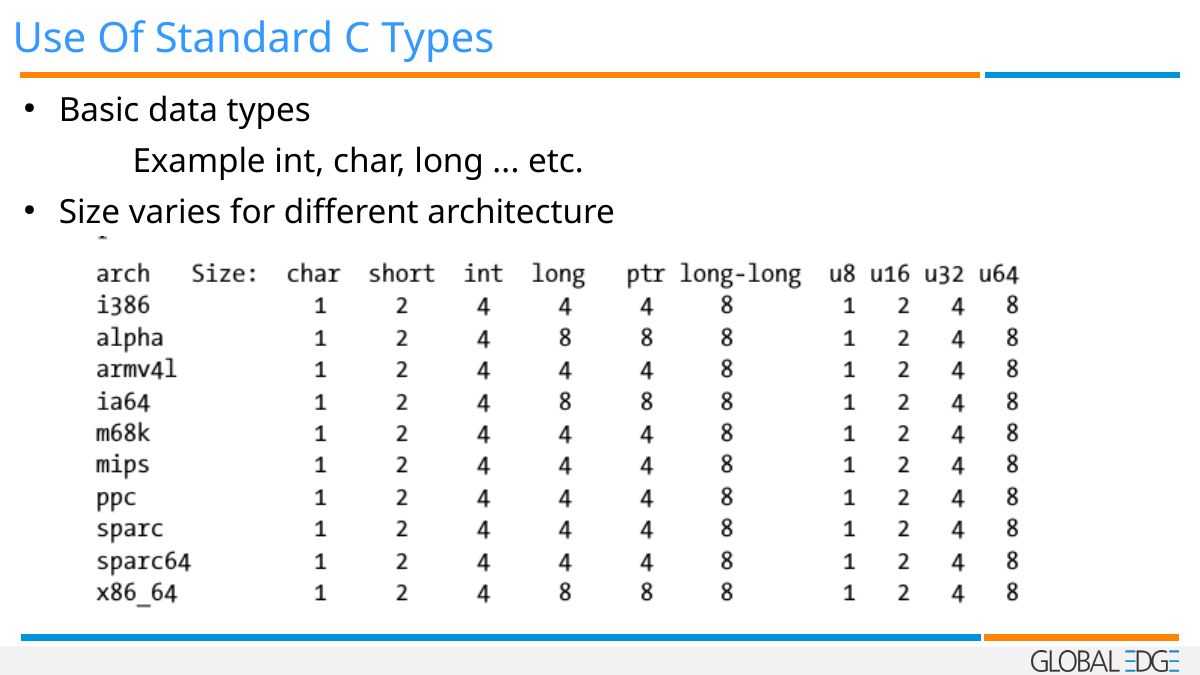

# Use Of Standard C Types
Basic data types
Example int, char, long ... etc.
Size varies for different architecture